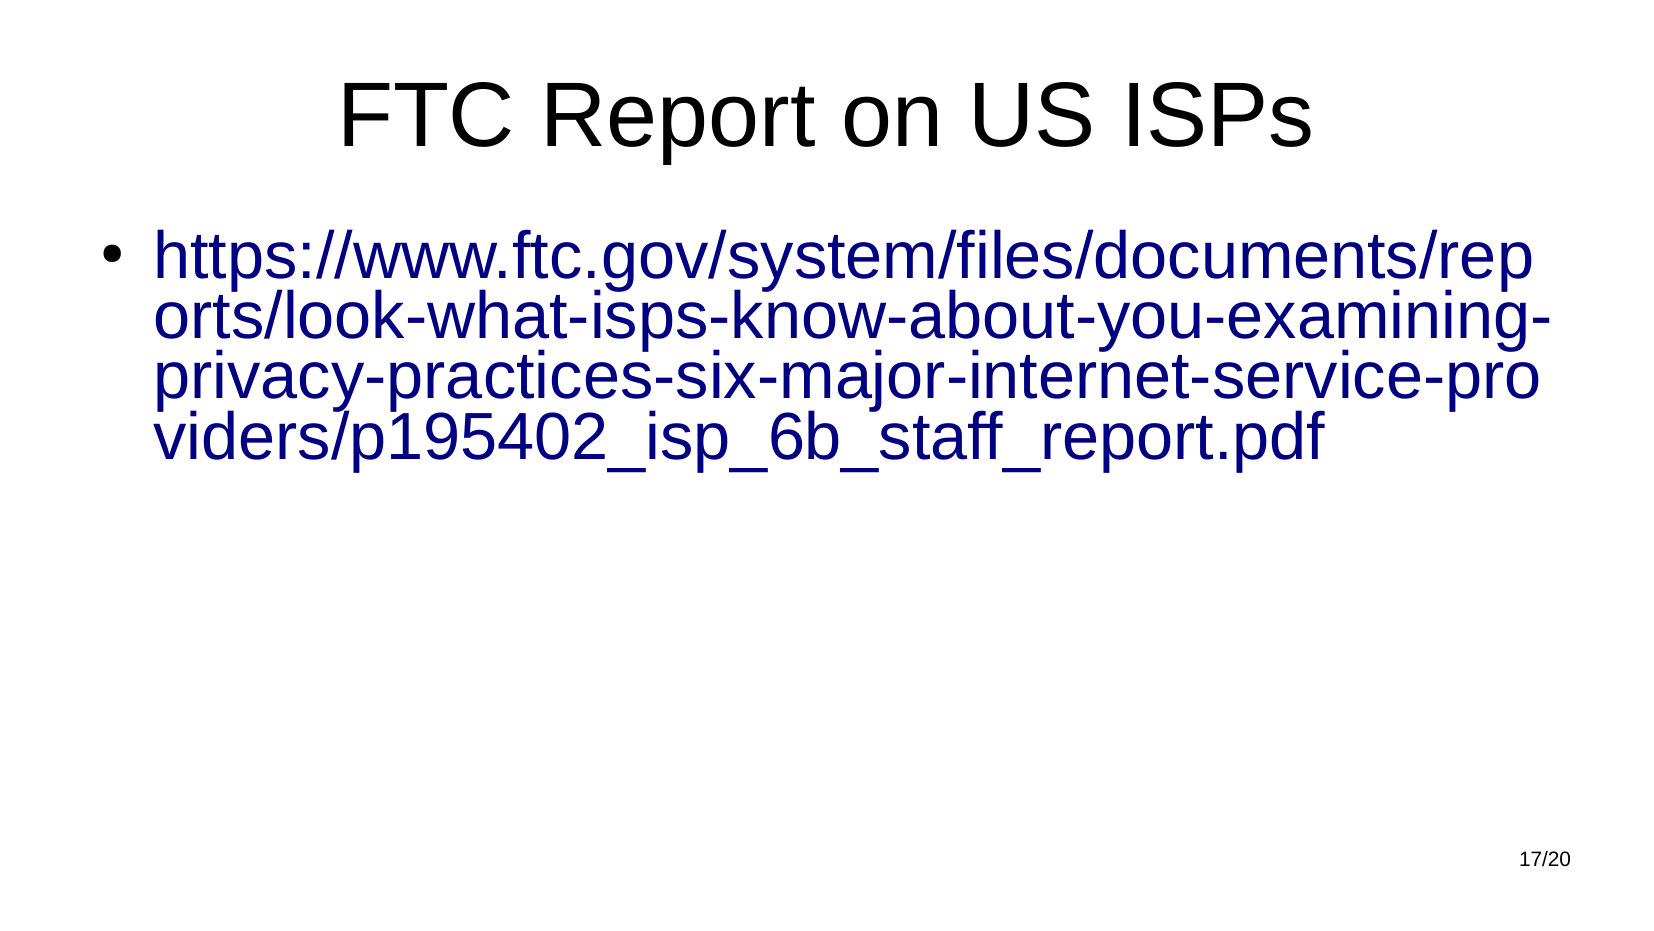

# FTC Report on US ISPs
https://www.ftc.gov/system/files/documents/reports/look-what-isps-know-about-you-examining-privacy-practices-six-major-internet-service-providers/p195402_isp_6b_staff_report.pdf
17